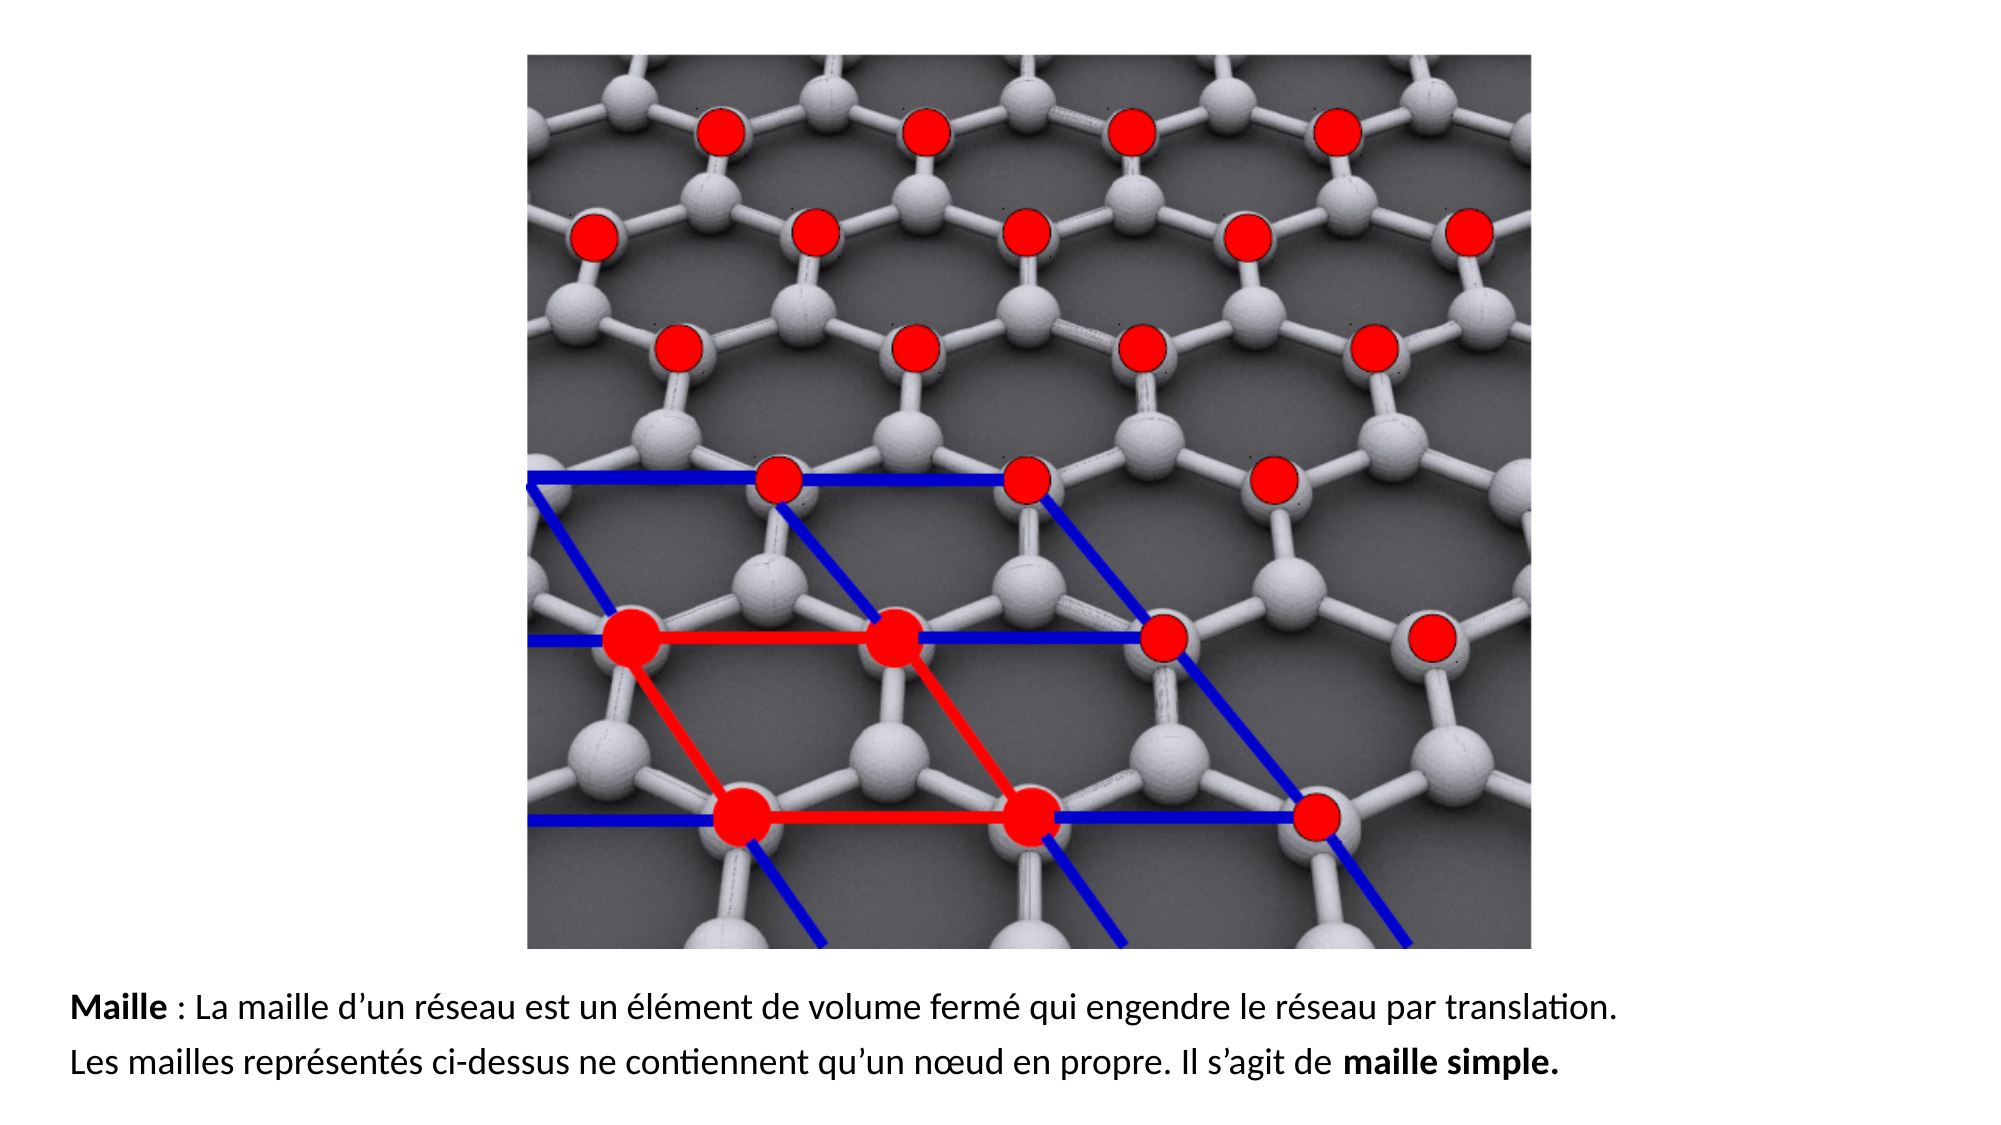

Maille : La maille d’un réseau est un élément de volume fermé qui engendre le réseau par translation.
Les mailles représentés ci-dessus ne contiennent qu’un nœud en propre. Il s’agit de maille simple.